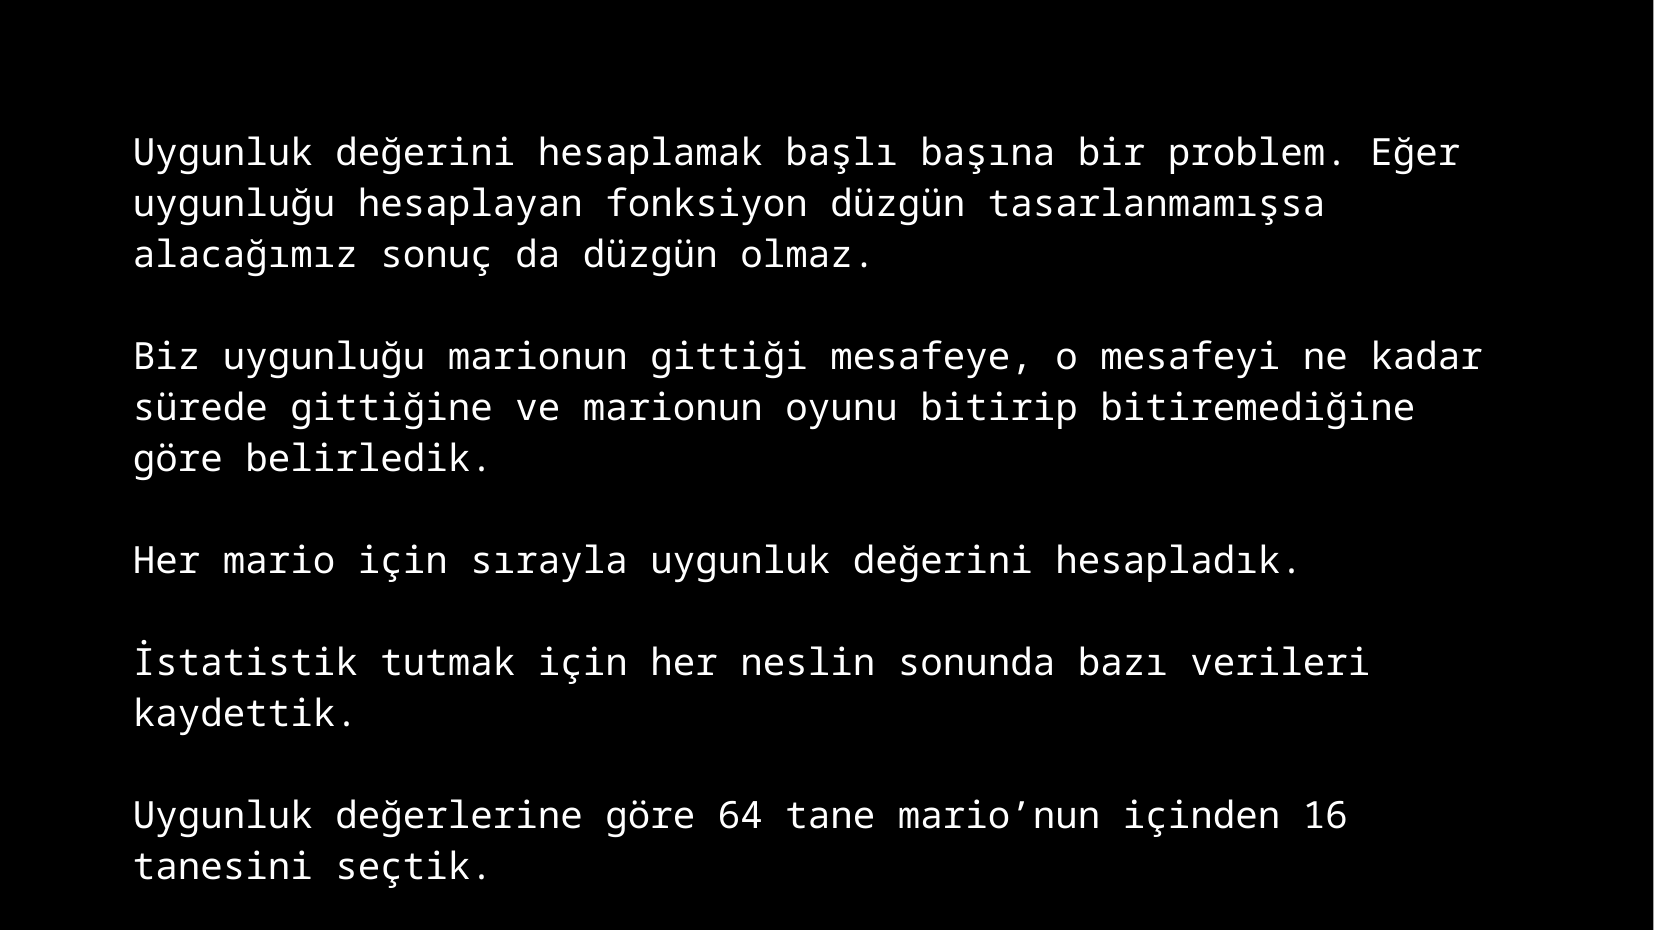

Uygunluk değerini hesaplamak başlı başına bir problem. Eğer uygunluğu hesaplayan fonksiyon düzgün tasarlanmamışsa alacağımız sonuç da düzgün olmaz.
Biz uygunluğu marionun gittiği mesafeye, o mesafeyi ne kadar sürede gittiğine ve marionun oyunu bitirip bitiremediğine göre belirledik.
Her mario için sırayla uygunluk değerini hesapladık.
İstatistik tutmak için her neslin sonunda bazı verileri kaydettik.
Uygunluk değerlerine göre 64 tane mario’nun içinden 16 tanesini seçtik.
Bu seçim işlemini 4 tanesini deterministik seçimle kalan 12 tanesini de rulet seçimiyle belirledik. Kısaca elitist rulet seçimi uygulamış olduk.